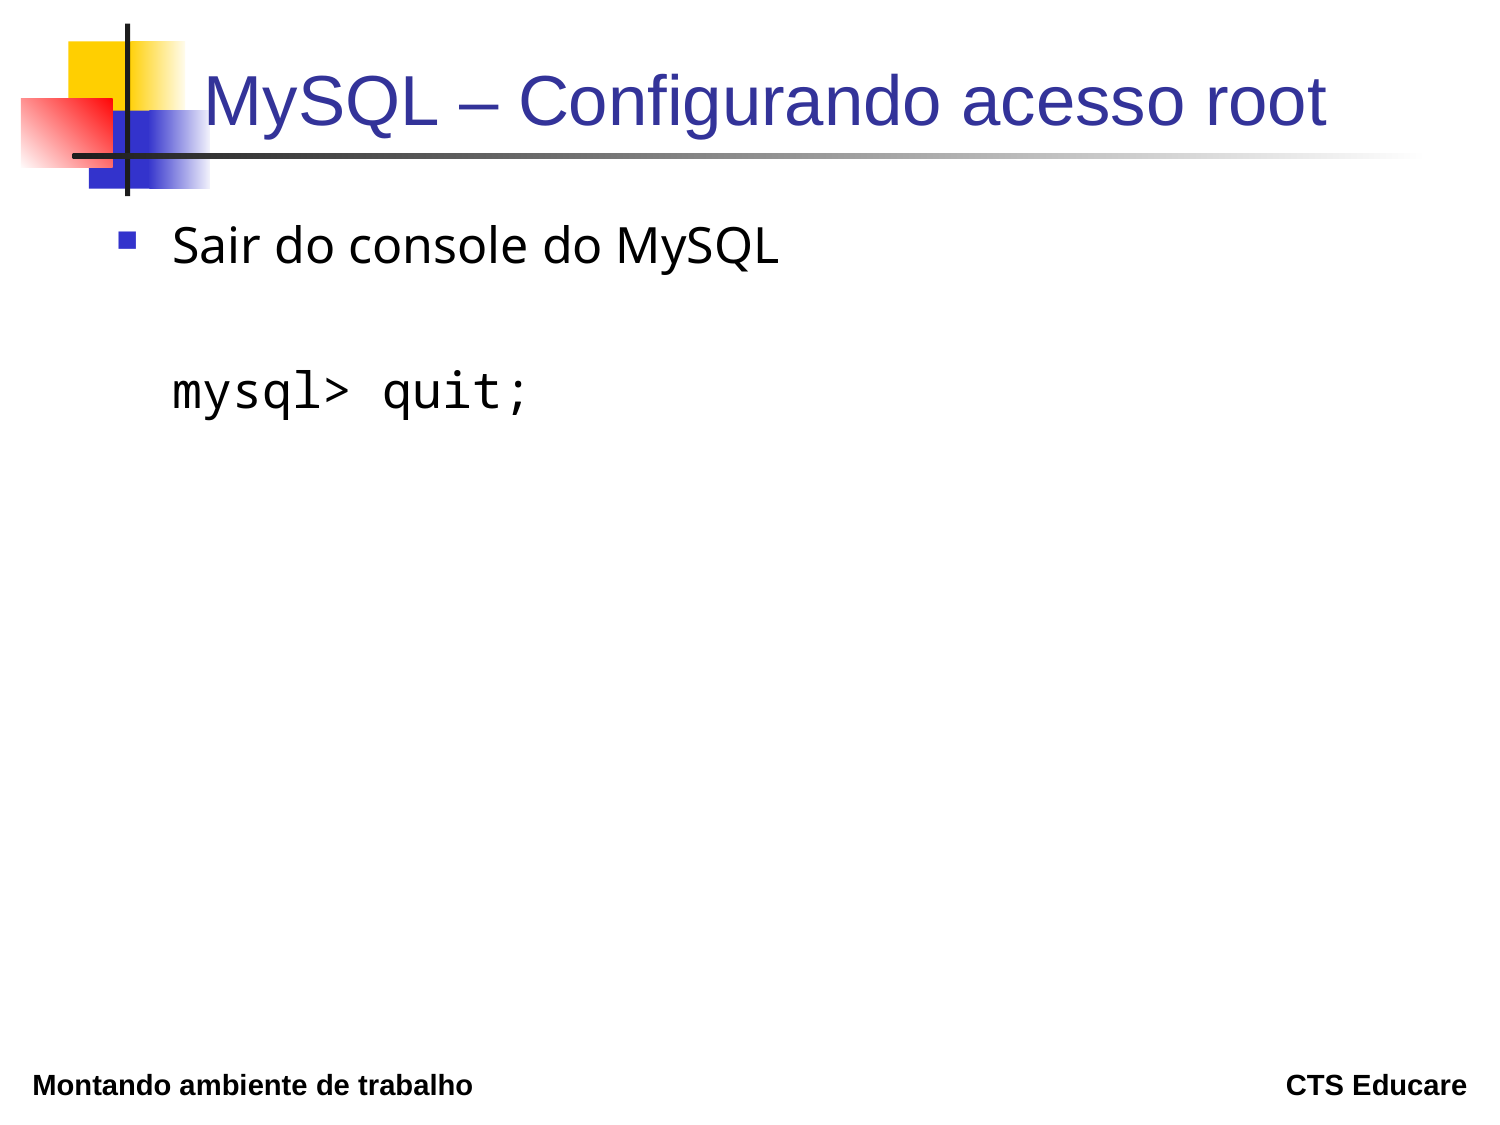

# MySQL – Configurando acesso root
Sair do console do MySQL
mysql> quit;